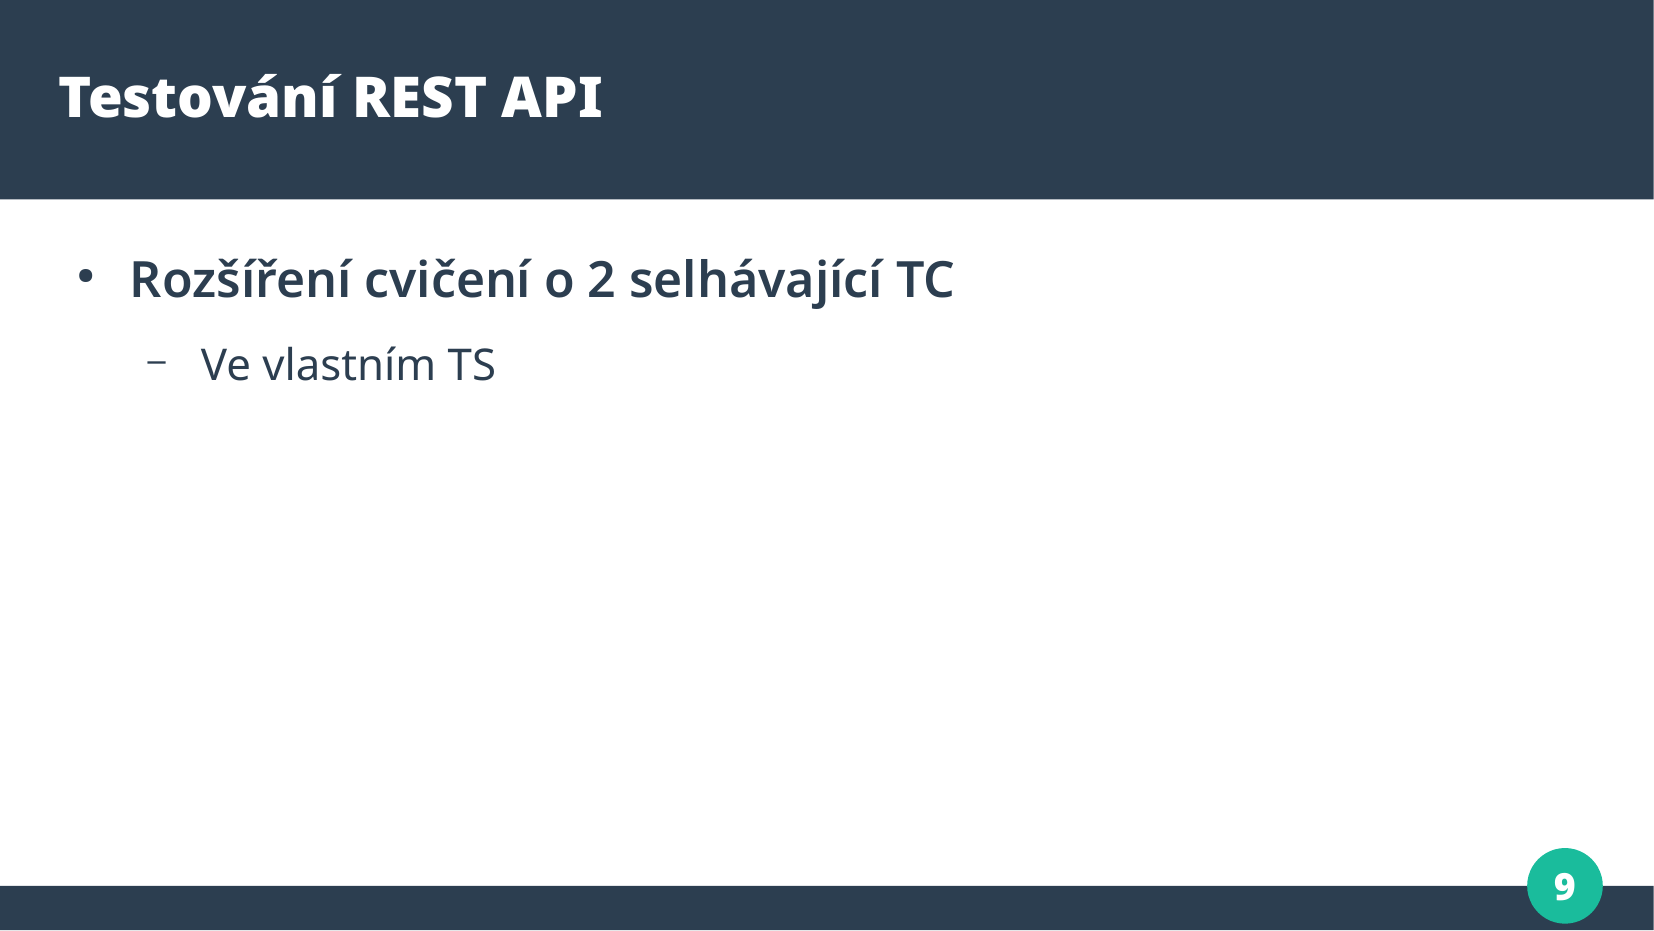

# Testování REST API
Rozšíření cvičení o 2 selhávající TC
Ve vlastním TS